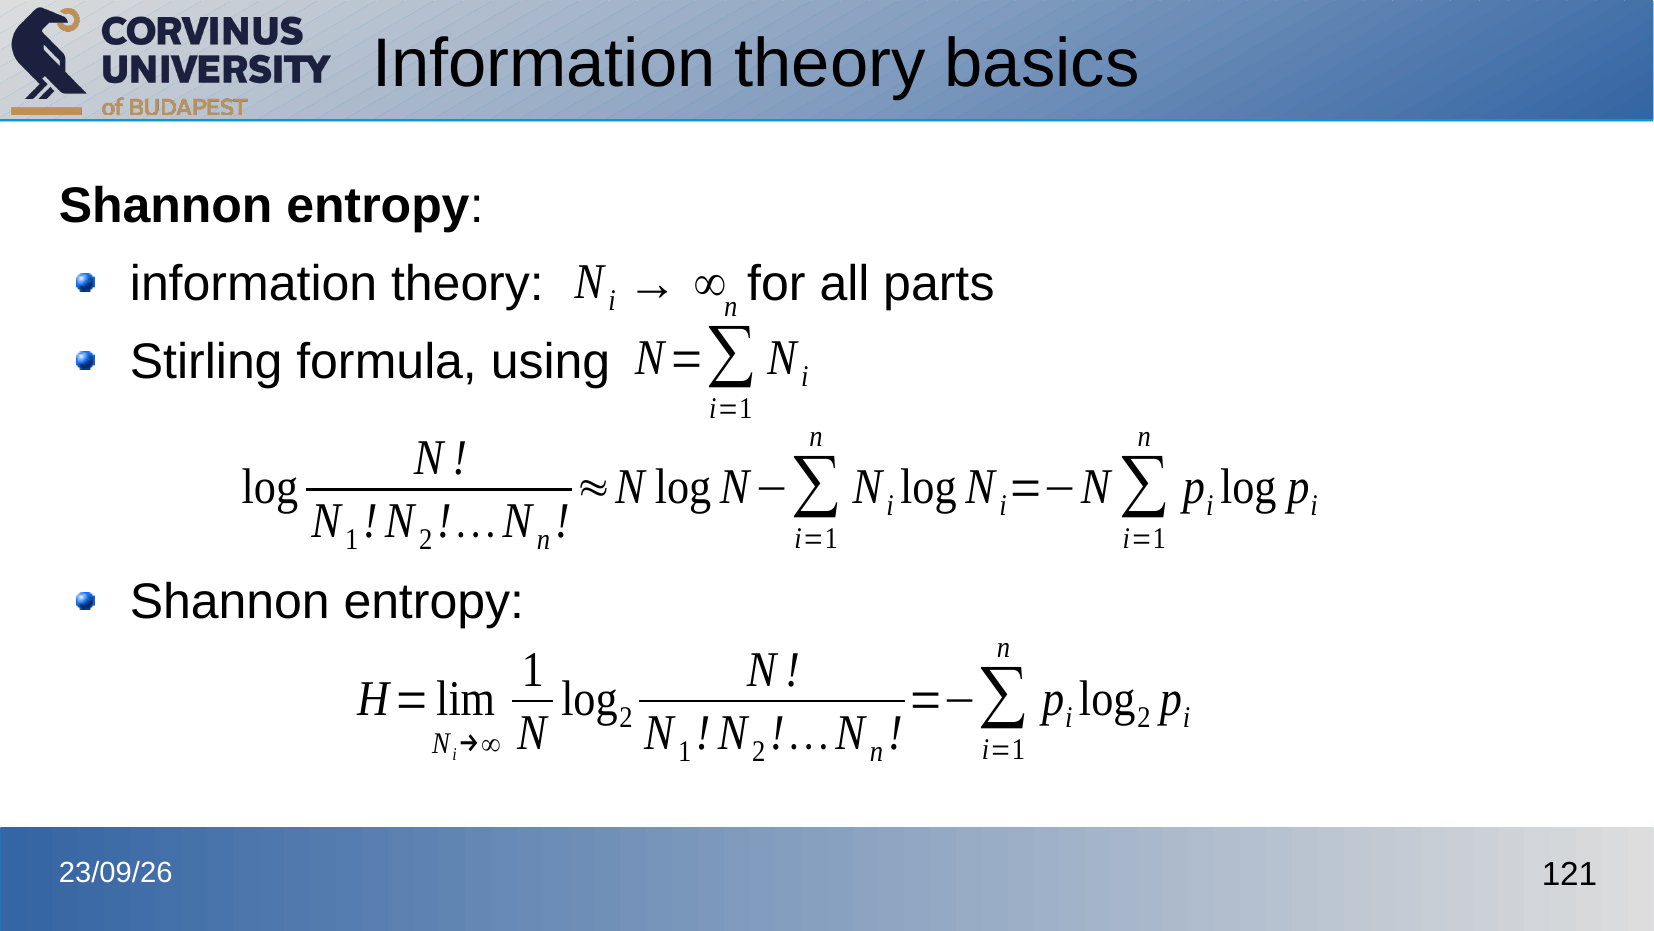

# Information theory basics
Shannon entropy:
information theory: → for all parts
Stirling formula, using
Shannon entropy: